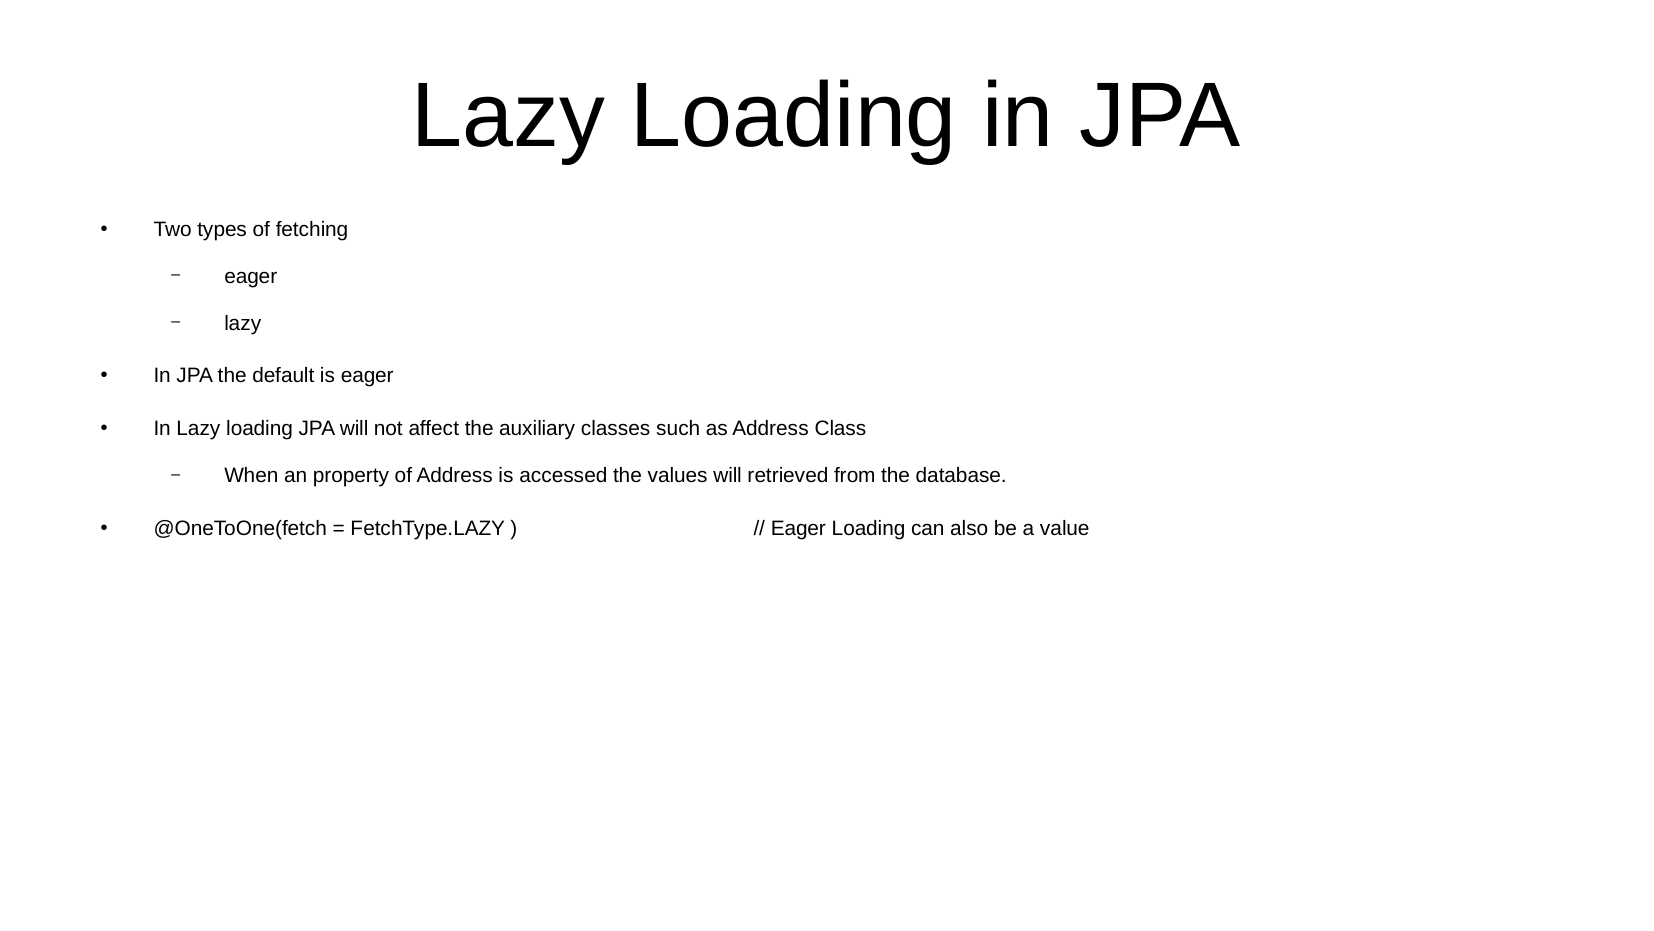

# Lazy Loading in JPA
Two types of fetching
eager
lazy
In JPA the default is eager
In Lazy loading JPA will not affect the auxiliary classes such as Address Class
When an property of Address is accessed the values will retrieved from the database.
@OneToOne(fetch = FetchType.LAZY )				// Eager Loading can also be a value